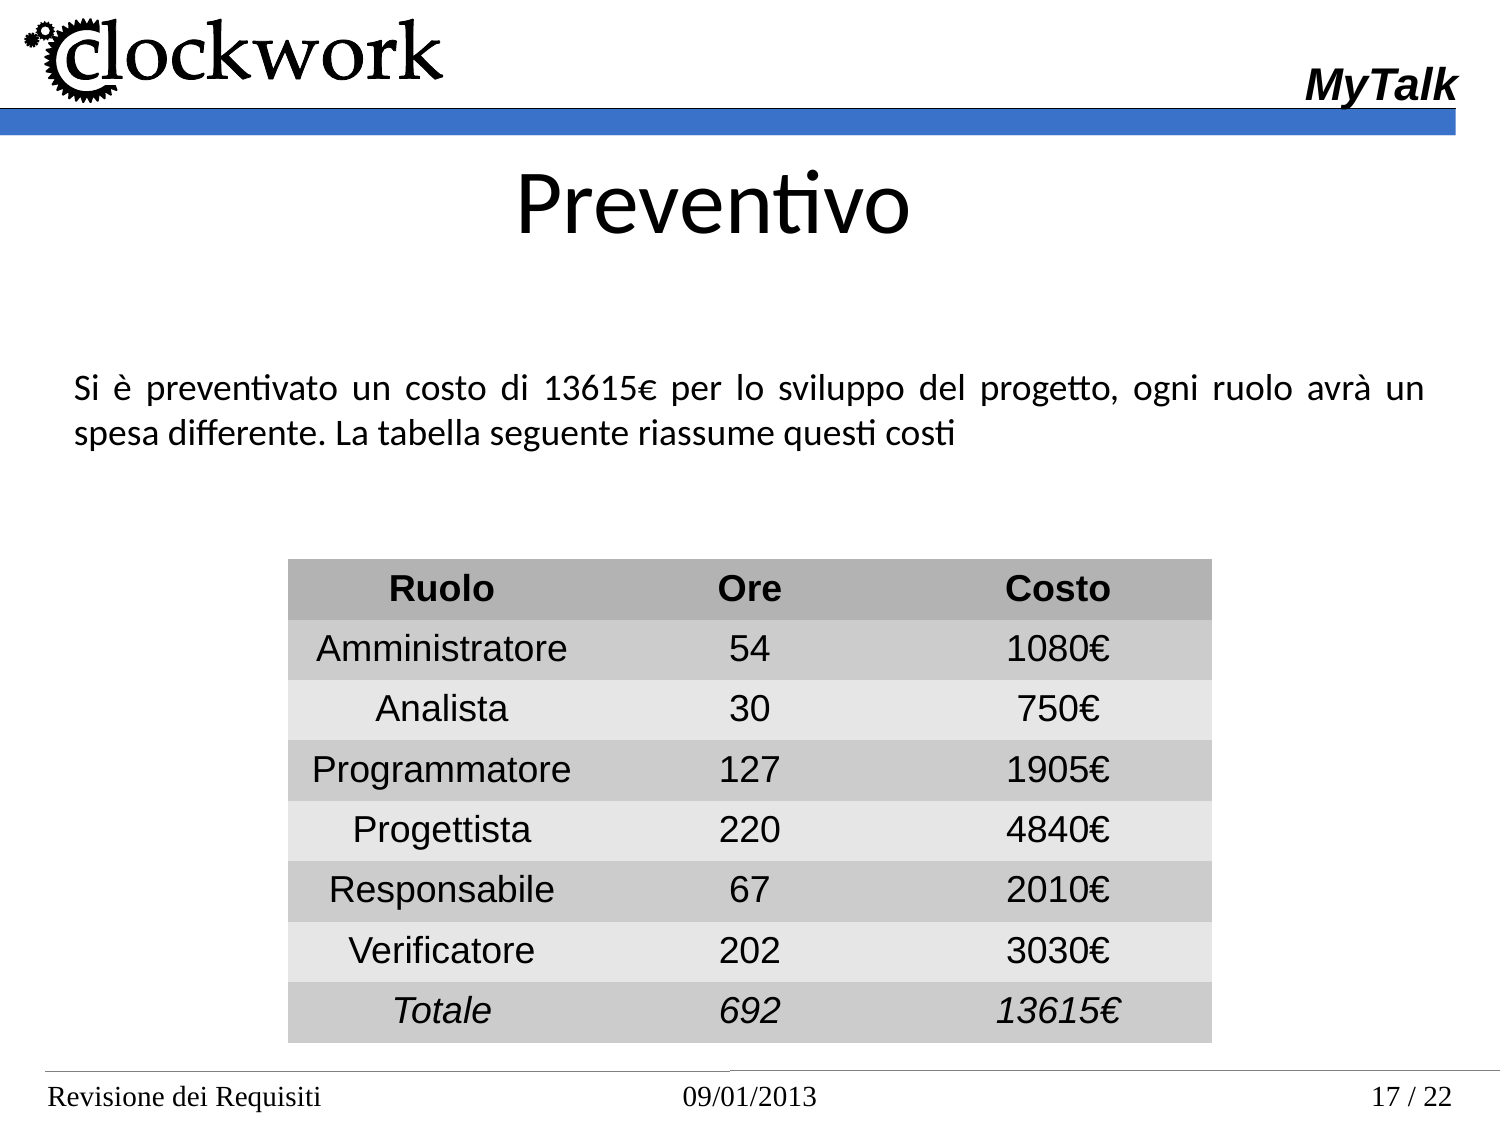

# Preventivo
Si è preventivato un costo di 13615€ per lo sviluppo del progetto, ogni ruolo avrà un spesa differente. La tabella seguente riassume questi costi
| Ruolo | Ore | Costo |
| --- | --- | --- |
| Amministratore | 54 | 1080€ |
| Analista | 30 | 750€ |
| Programmatore | 127 | 1905€ |
| Progettista | 220 | 4840€ |
| Responsabile | 67 | 2010€ |
| Verificatore | 202 | 3030€ |
| Totale | 692 | 13615€ |
Revisione dei Requisiti
09/01/2013
17